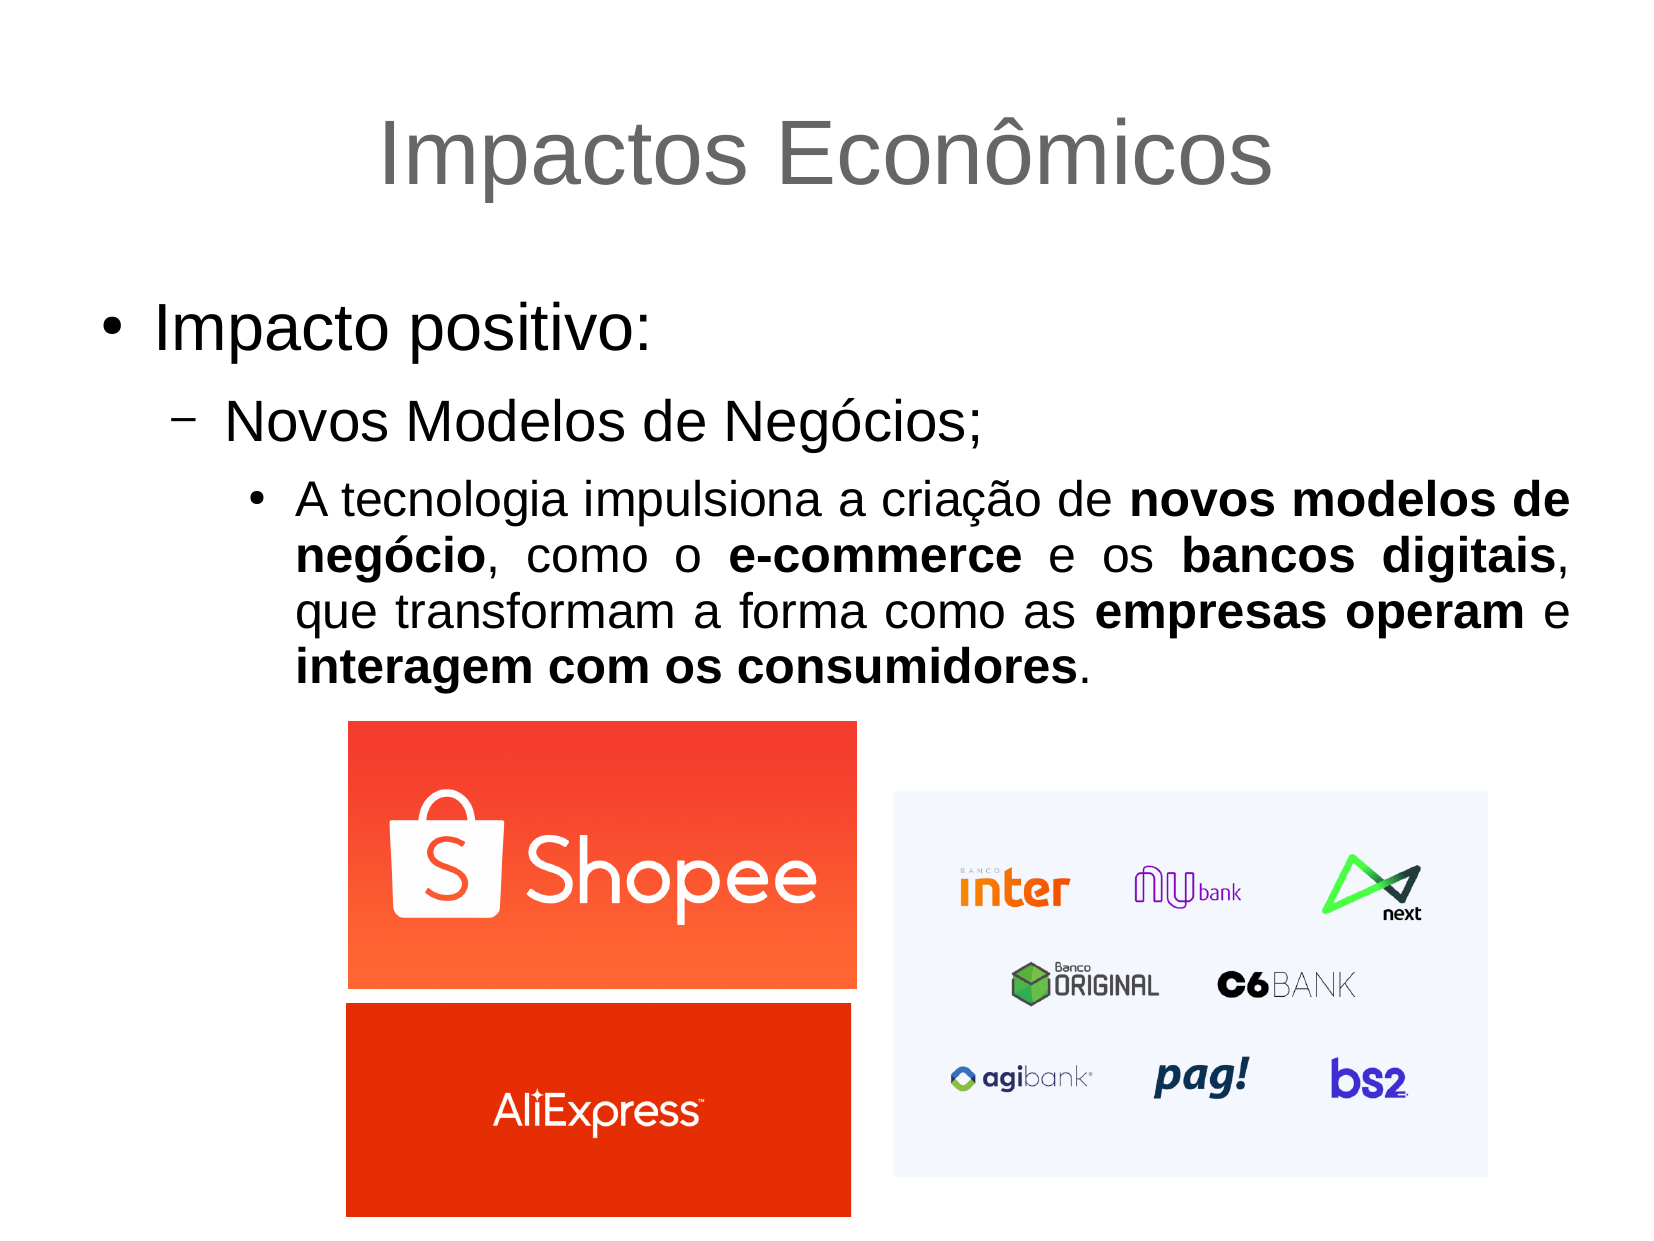

# Impactos Econômicos
Impacto positivo:
Novos Modelos de Negócios;
A tecnologia impulsiona a criação de novos modelos de negócio, como o e-commerce e os bancos digitais, que transformam a forma como as empresas operam e interagem com os consumidores.